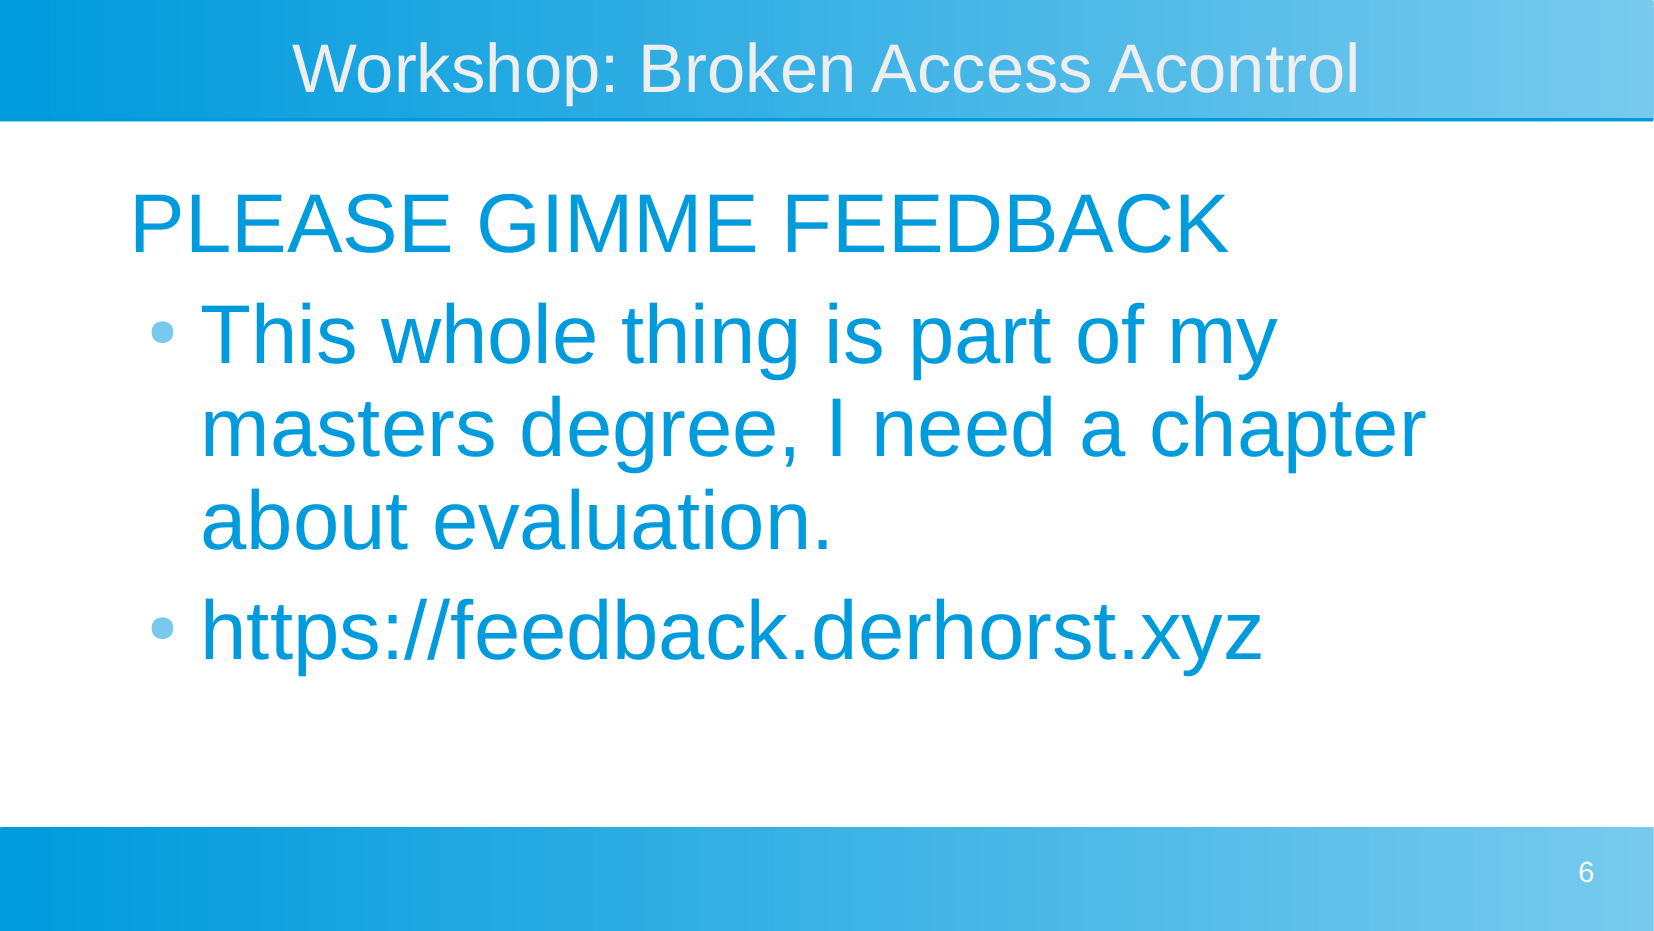

# Workshop: Broken Access Acontrol
PLEASE GIMME FEEDBACK
This whole thing is part of my masters degree, I need a chapter about evaluation.
https://feedback.derhorst.xyz
6